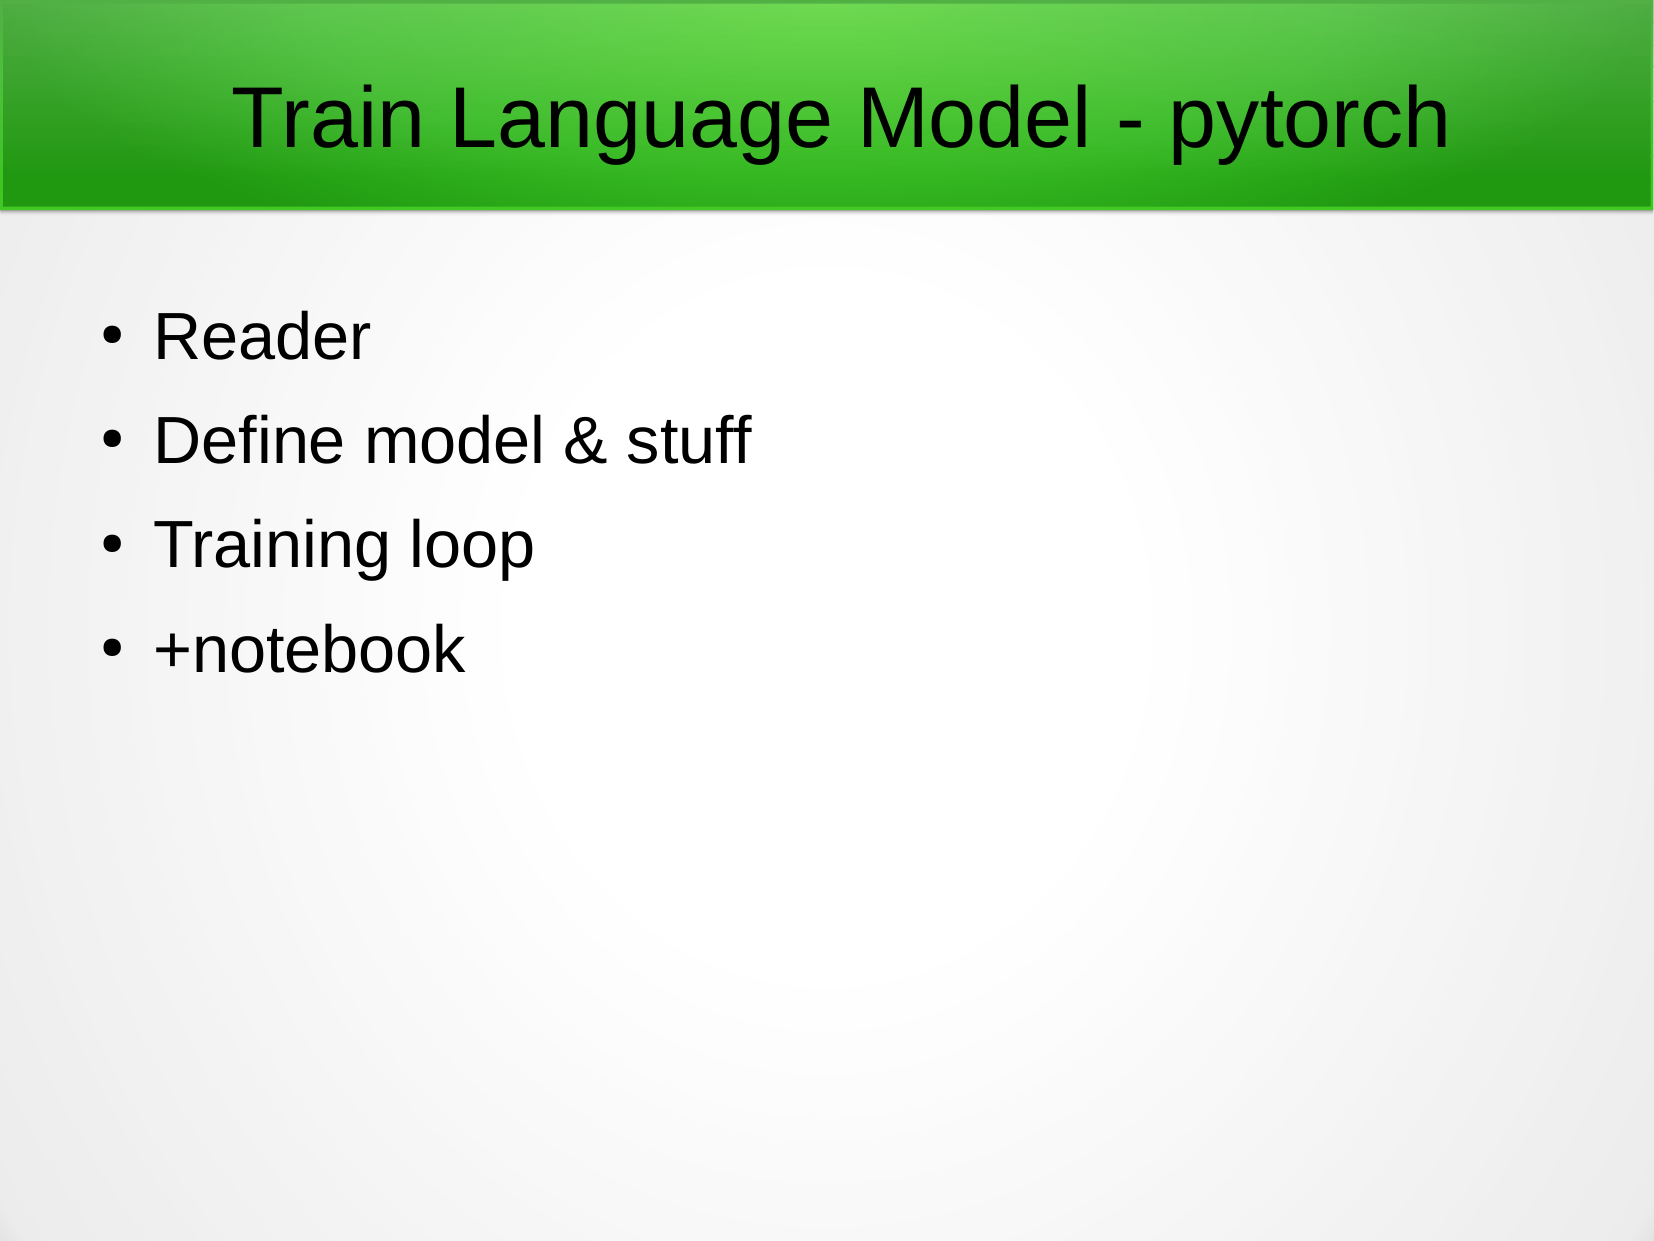

# Train Language Model - pytorch
Reader
Define model & stuff
Training loop
+notebook